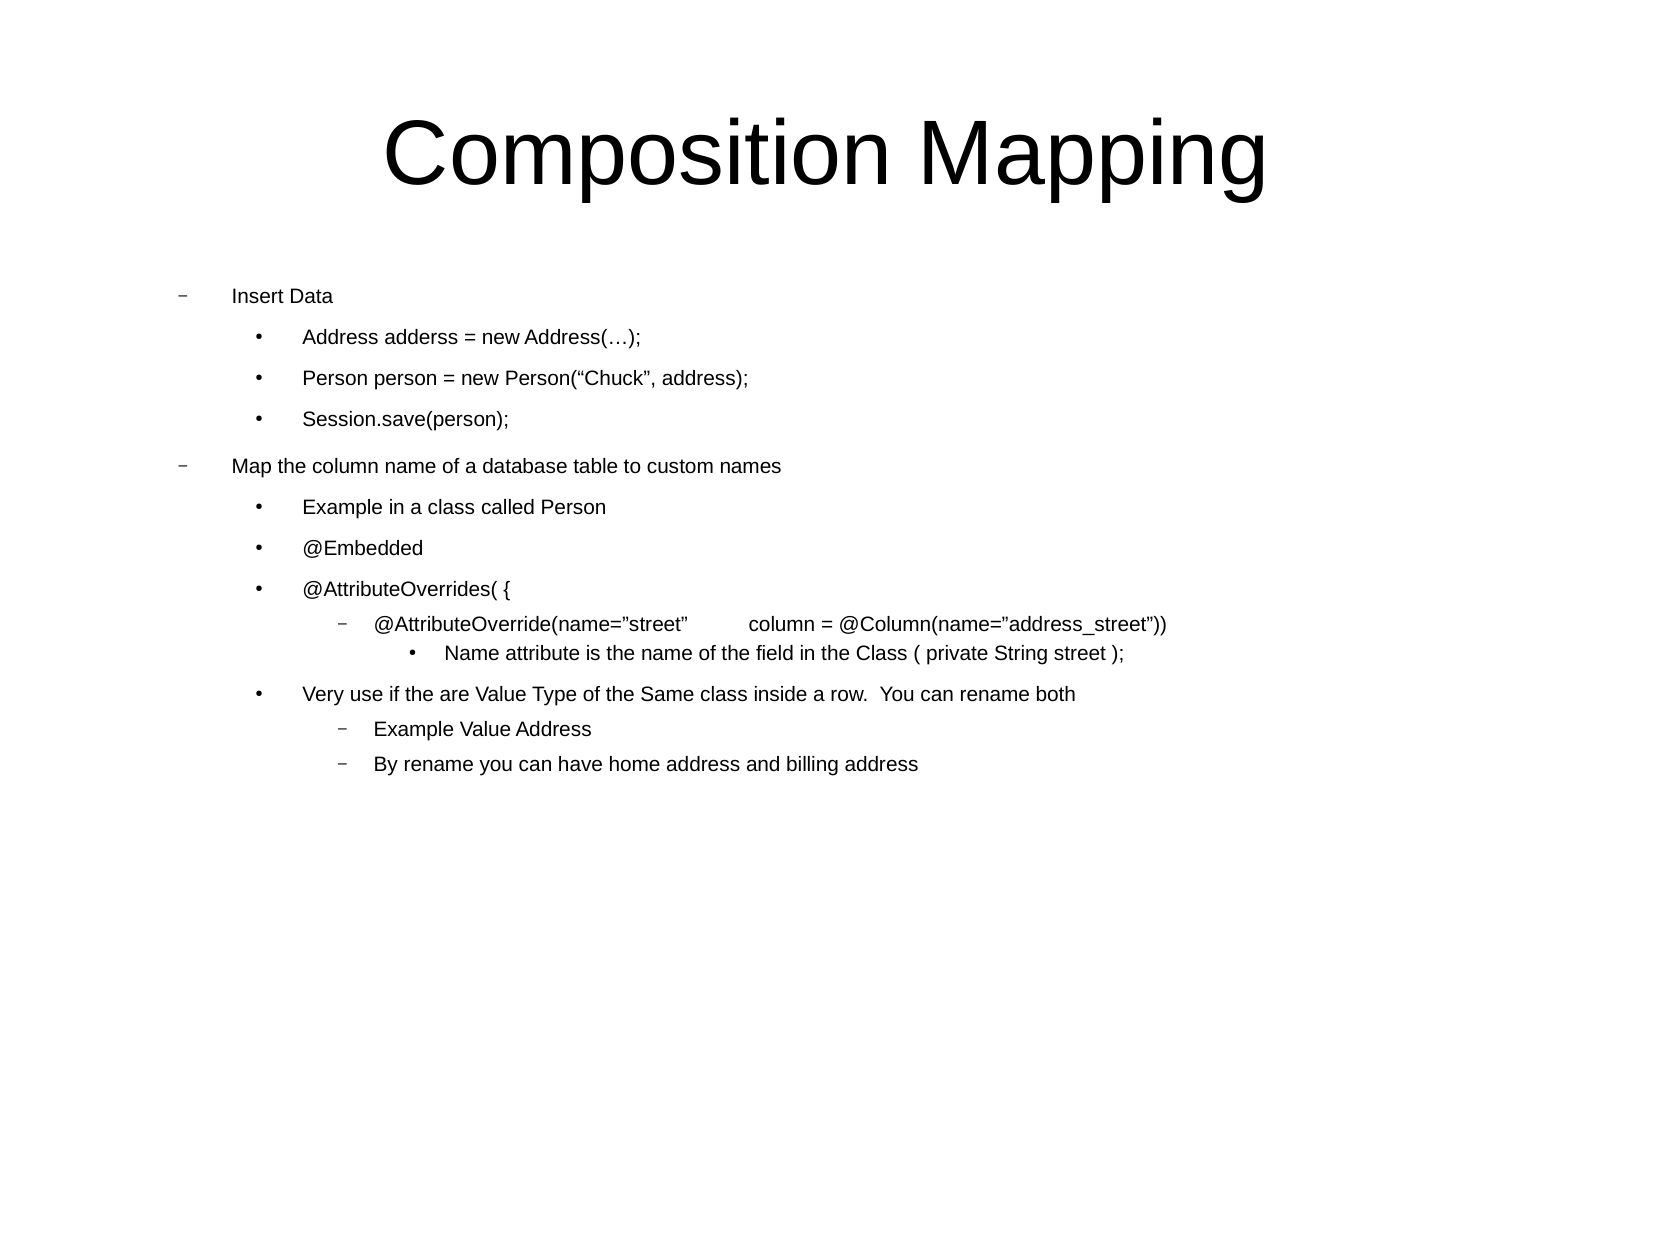

# Composition Mapping
Insert Data
Address adderss = new Address(…);
Person person = new Person(“Chuck”, address);
Session.save(person);
Map the column name of a database table to custom names
Example in a class called Person
@Embedded
@AttributeOverrides( {
@AttributeOverride(name=”street”	column = @Column(name=”address_street”))
Name attribute is the name of the field in the Class ( private String street );
Very use if the are Value Type of the Same class inside a row. You can rename both
Example Value Address
By rename you can have home address and billing address